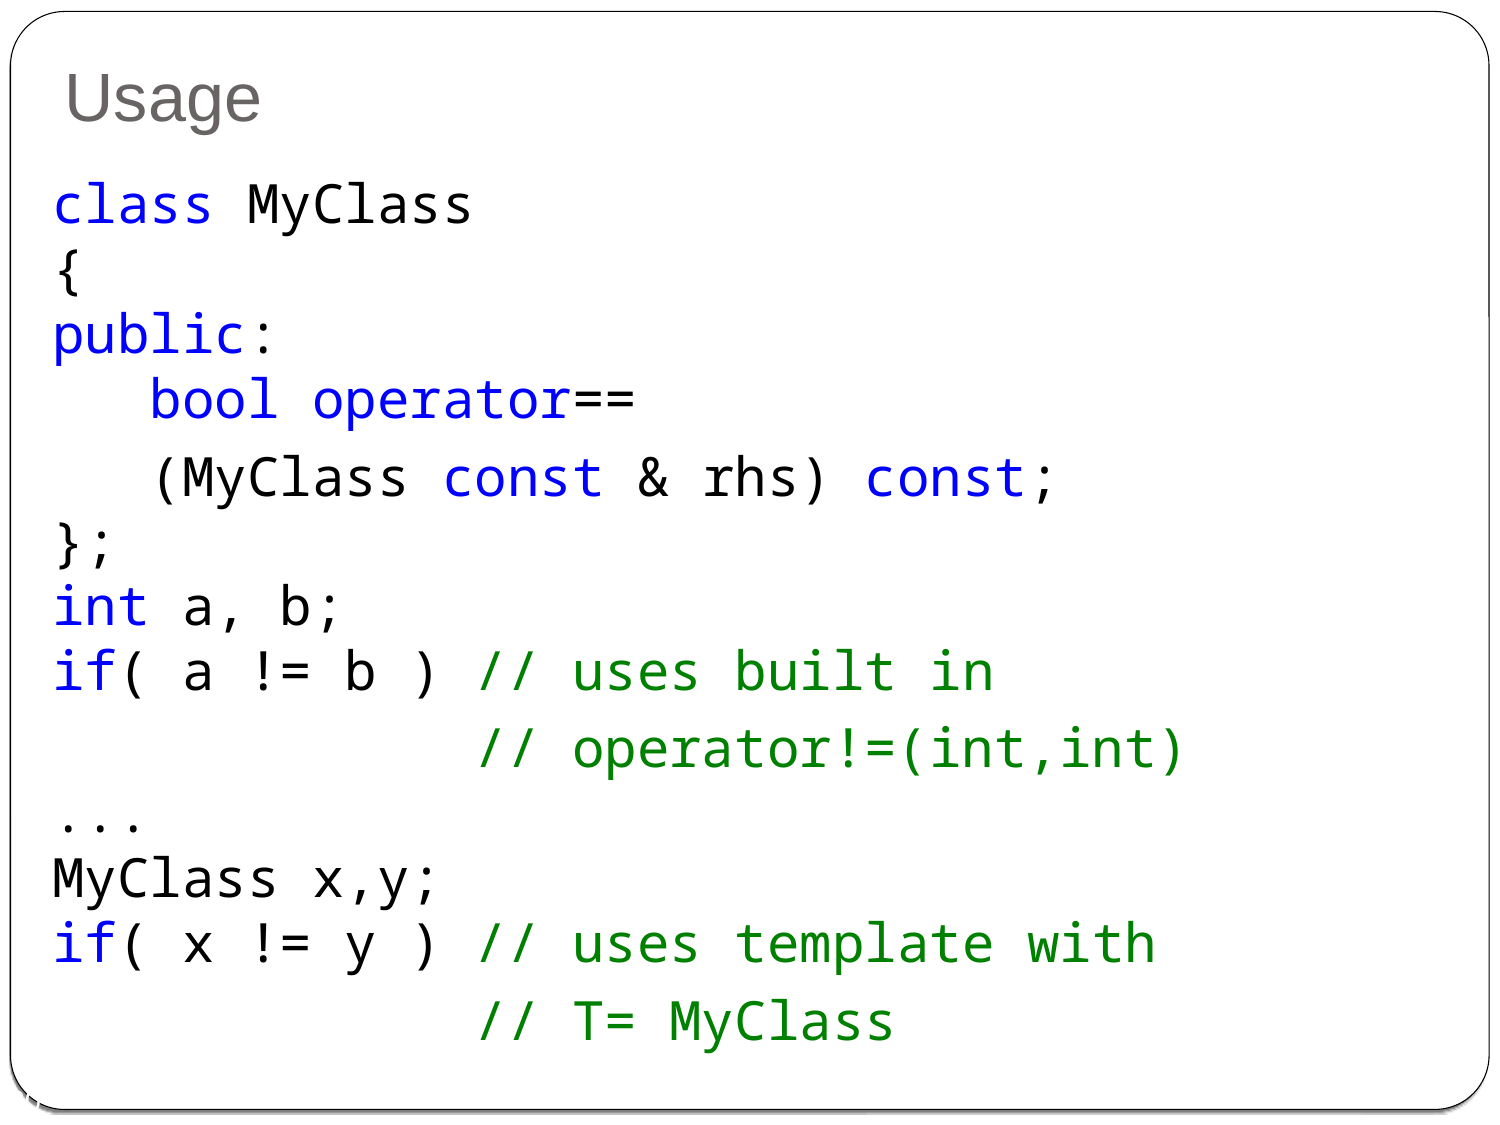

# Usage
class MyClass
{
public:
   bool operator==
 (MyClass const & rhs) const;
};
int a, b;
if( a != b ) // uses built in
 // operator!=(int,int)
...
MyClass x,y;
if( x != y ) // uses template with
 // T= MyClass